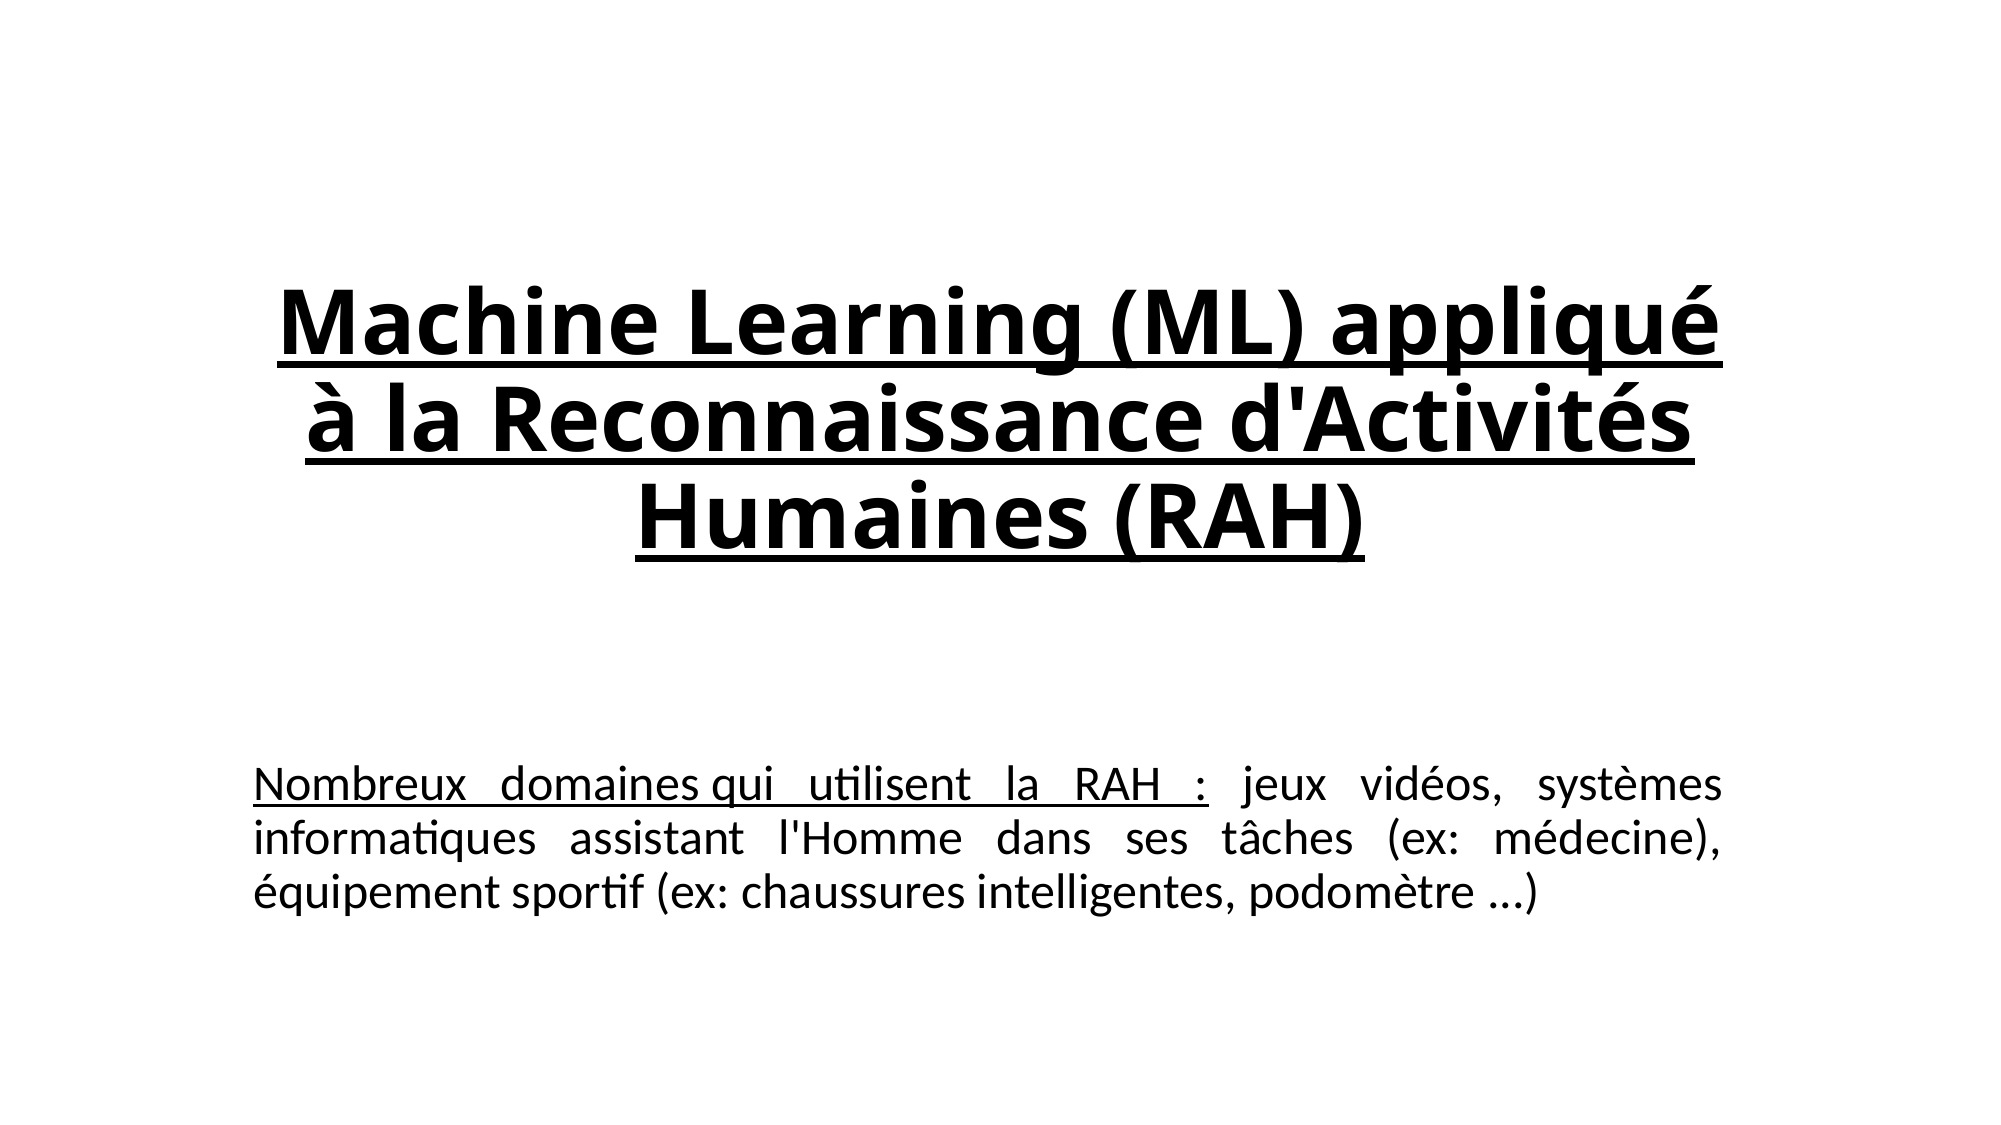

| |
| --- |
# Machine Learning (ML) appliqué à la Reconnaissance d'Activités Humaines (RAH)
Nombreux domaines qui utilisent la RAH : jeux vidéos, systèmes informatiques assistant l'Homme dans ses tâches (ex: médecine), équipement sportif (ex: chaussures intelligentes, podomètre ...)